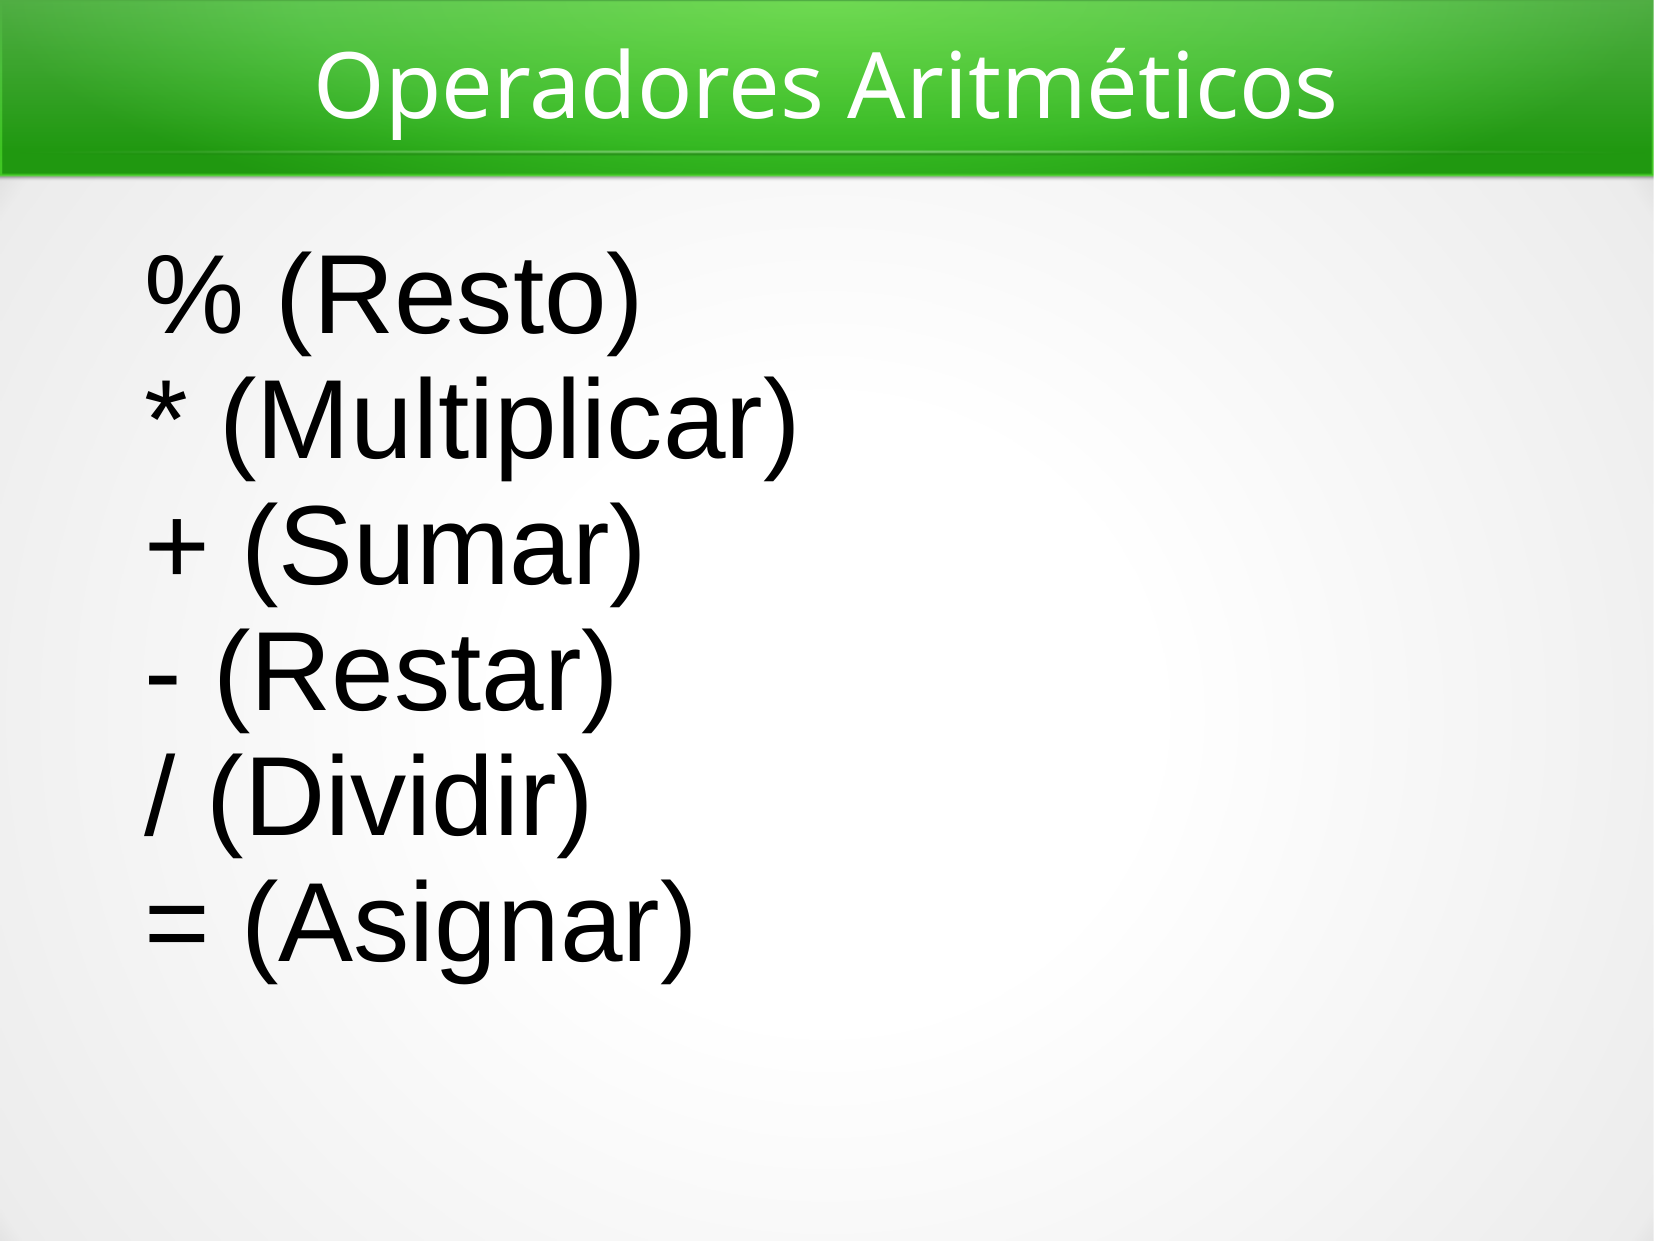

# Operadores Aritméticos
% (Resto)
* (Multiplicar)
+ (Sumar)
- (Restar)
/ (Dividir)
= (Asignar)